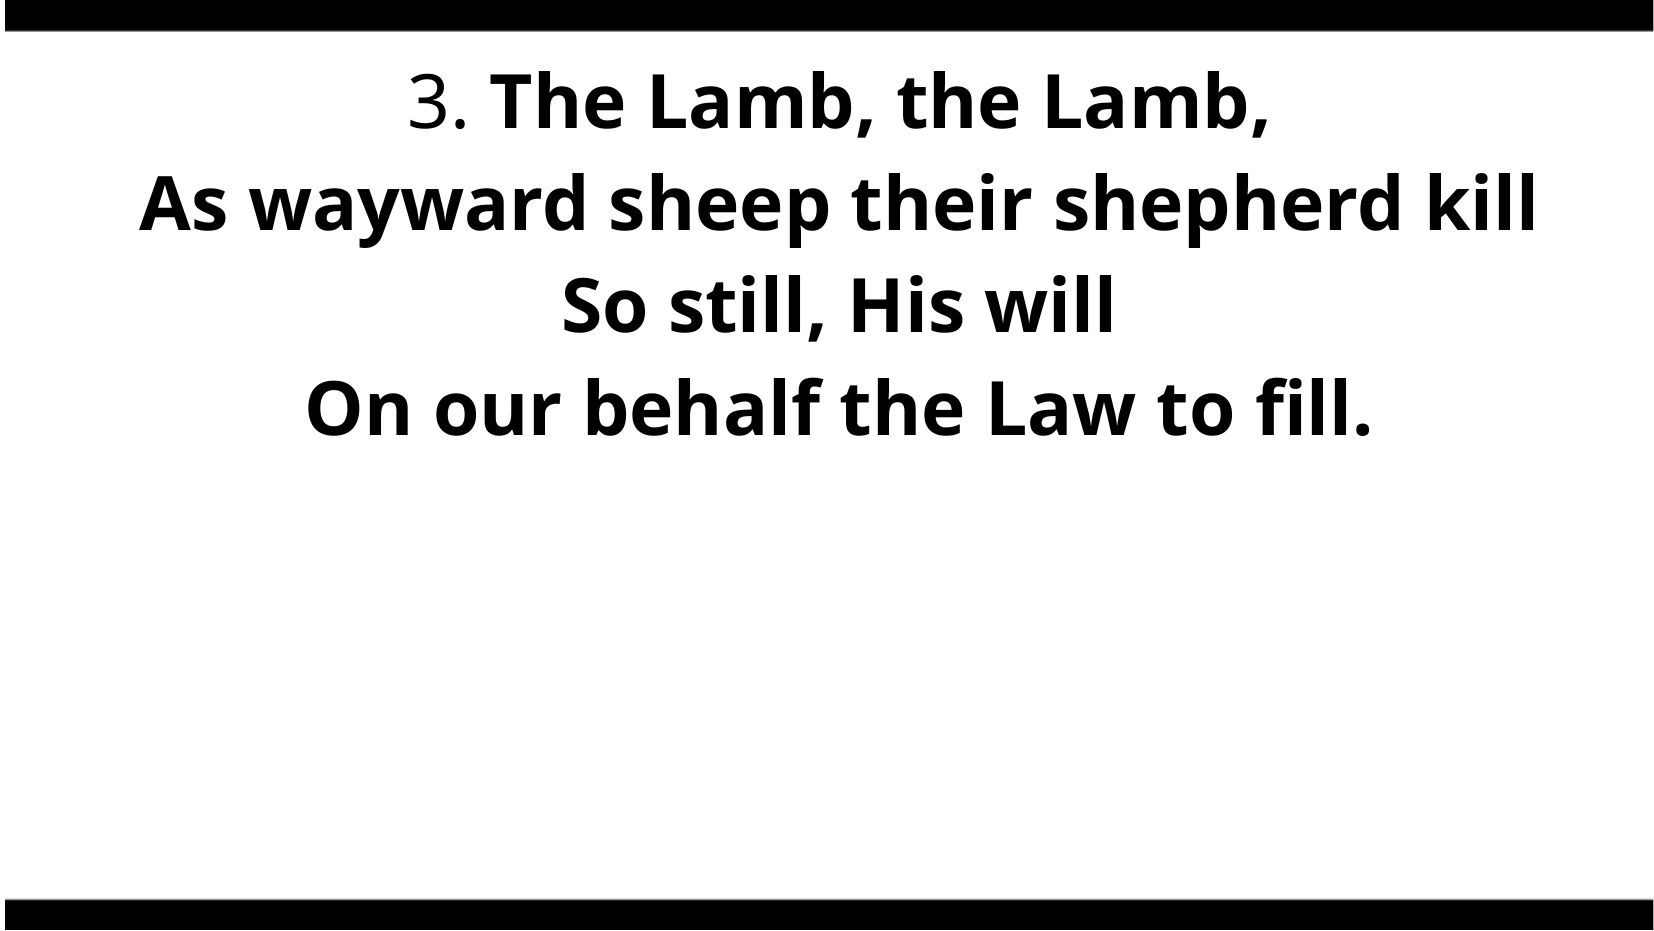

3. The Lamb, the Lamb,
As wayward sheep their shepherd kill
So still, His will
On our behalf the Law to fill.